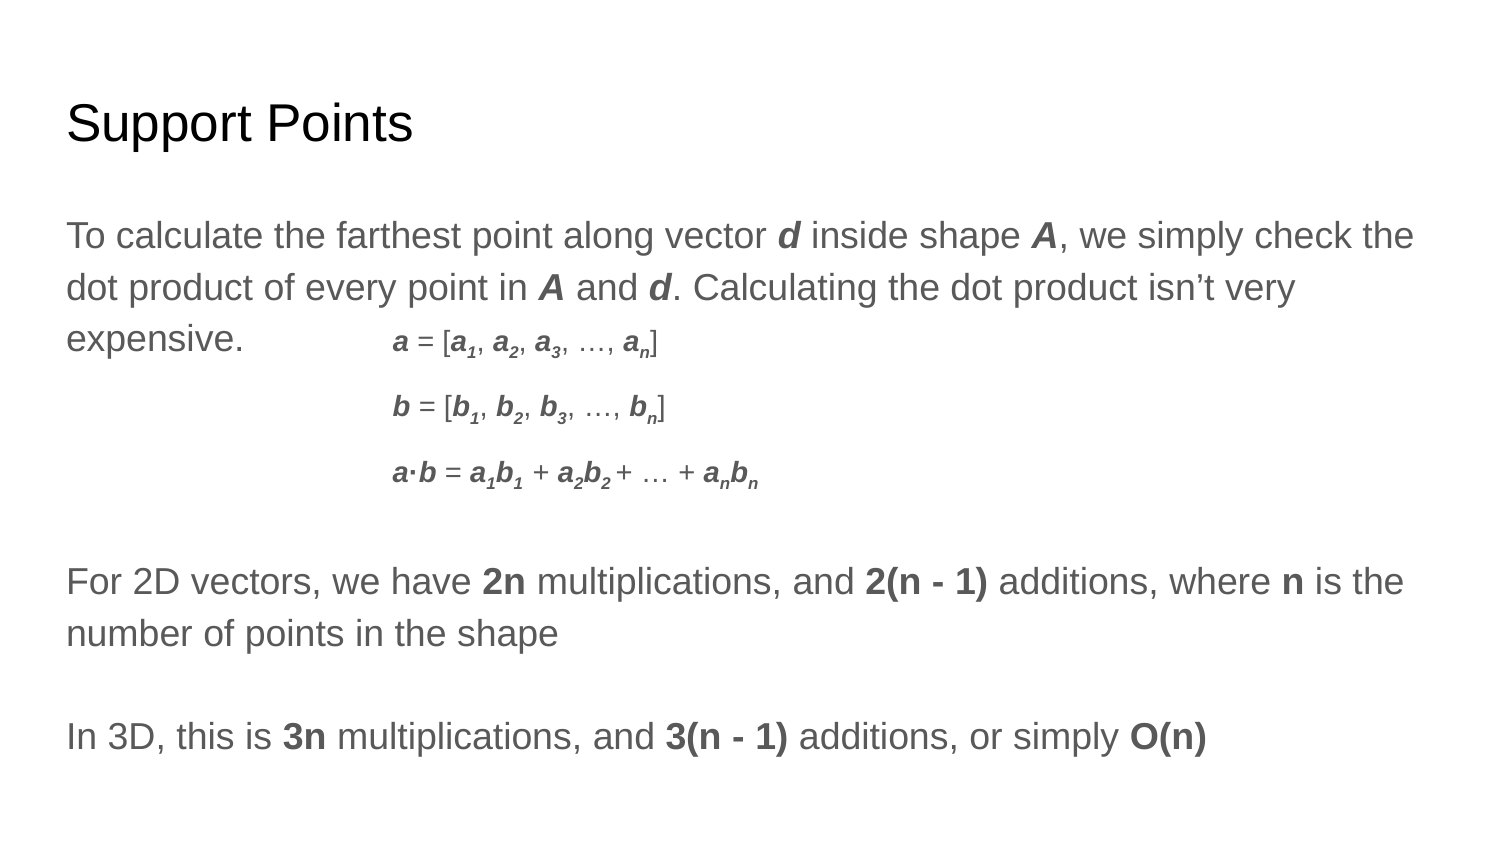

# Support Points
To calculate the farthest point along vector d inside shape A, we simply check the dot product of every point in A and d. Calculating the dot product isn’t very expensive.
a = [a1, a2, a3, …, an]
b = [b1, b2, b3, …, bn]
a·b = a1b1 + a2b2 + … + anbn
For 2D vectors, we have 2n multiplications, and 2(n - 1) additions, where n is the number of points in the shape
In 3D, this is 3n multiplications, and 3(n - 1) additions, or simply O(n)